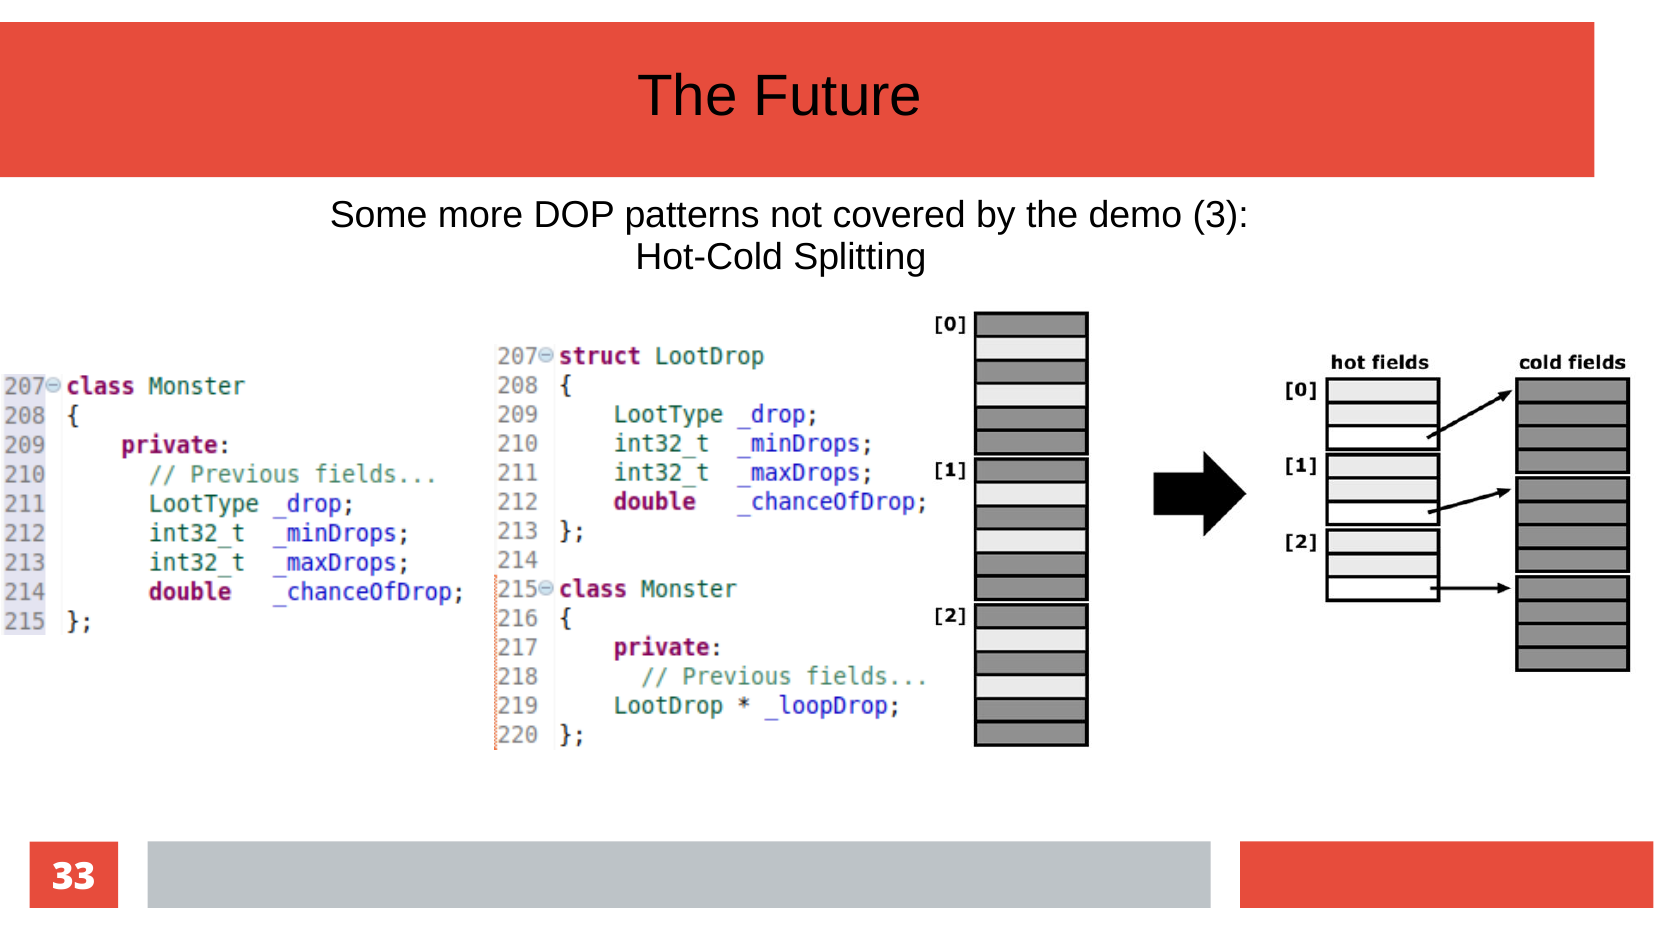

The Future
Some more DOP patterns not covered by the demo (3):
				 Hot-Cold Splitting
33